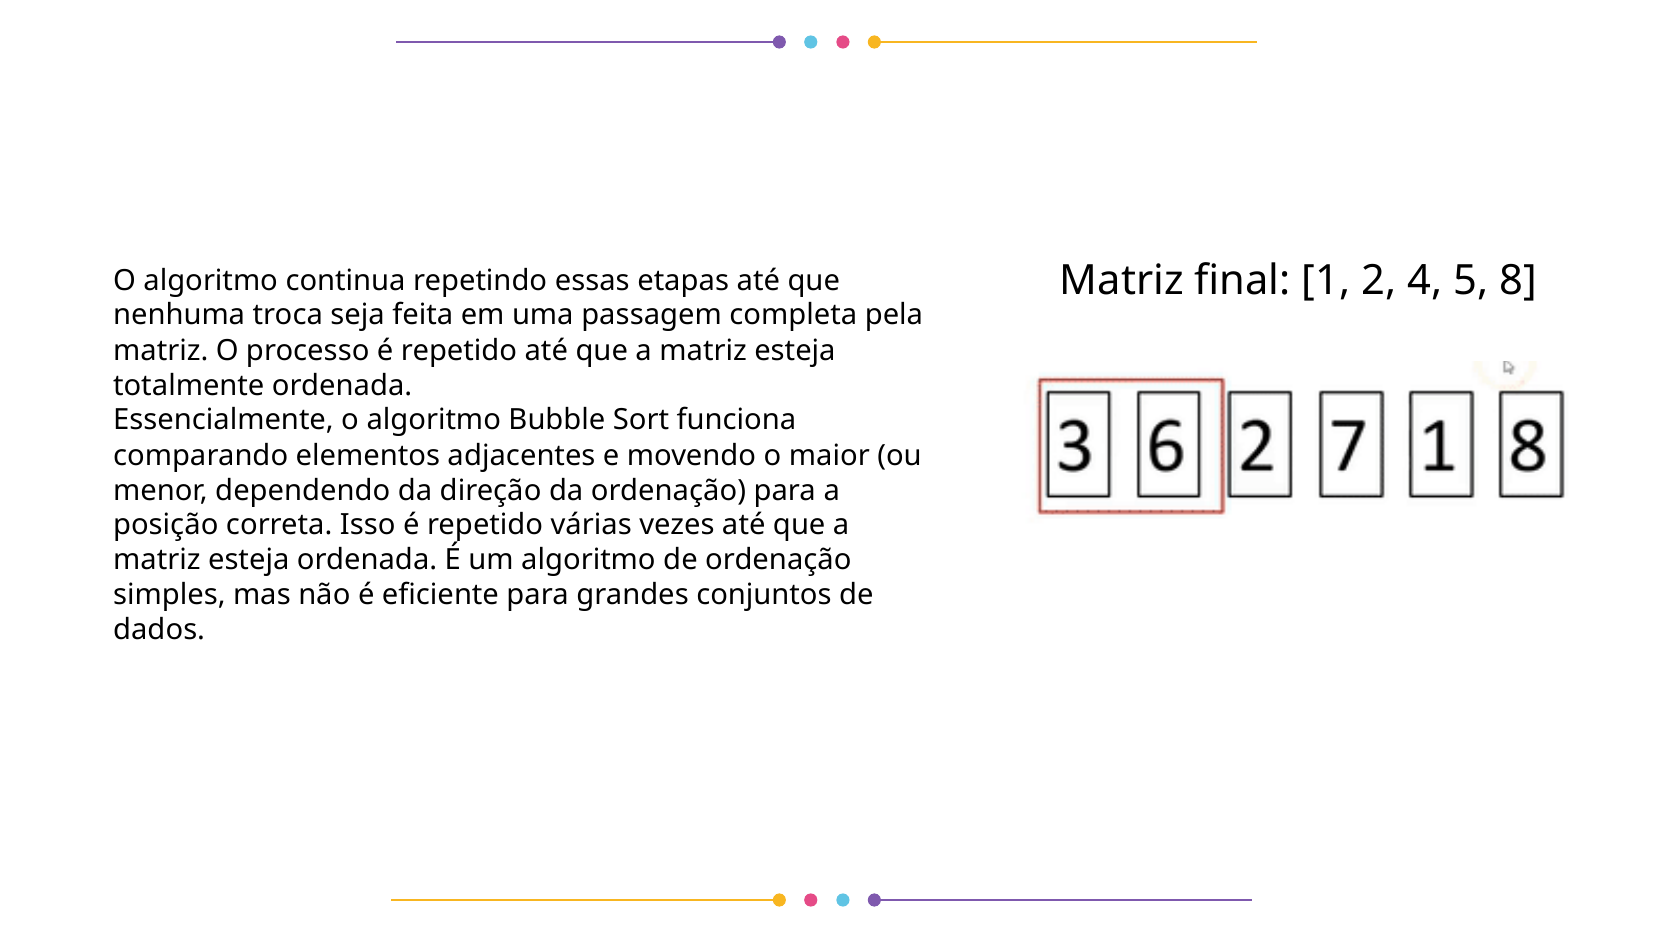

Matriz final: [1, 2, 4, 5, 8]
O algoritmo continua repetindo essas etapas até que nenhuma troca seja feita em uma passagem completa pela matriz. O processo é repetido até que a matriz esteja totalmente ordenada.
Essencialmente, o algoritmo Bubble Sort funciona comparando elementos adjacentes e movendo o maior (ou menor, dependendo da direção da ordenação) para a posição correta. Isso é repetido várias vezes até que a matriz esteja ordenada. É um algoritmo de ordenação simples, mas não é eficiente para grandes conjuntos de dados.